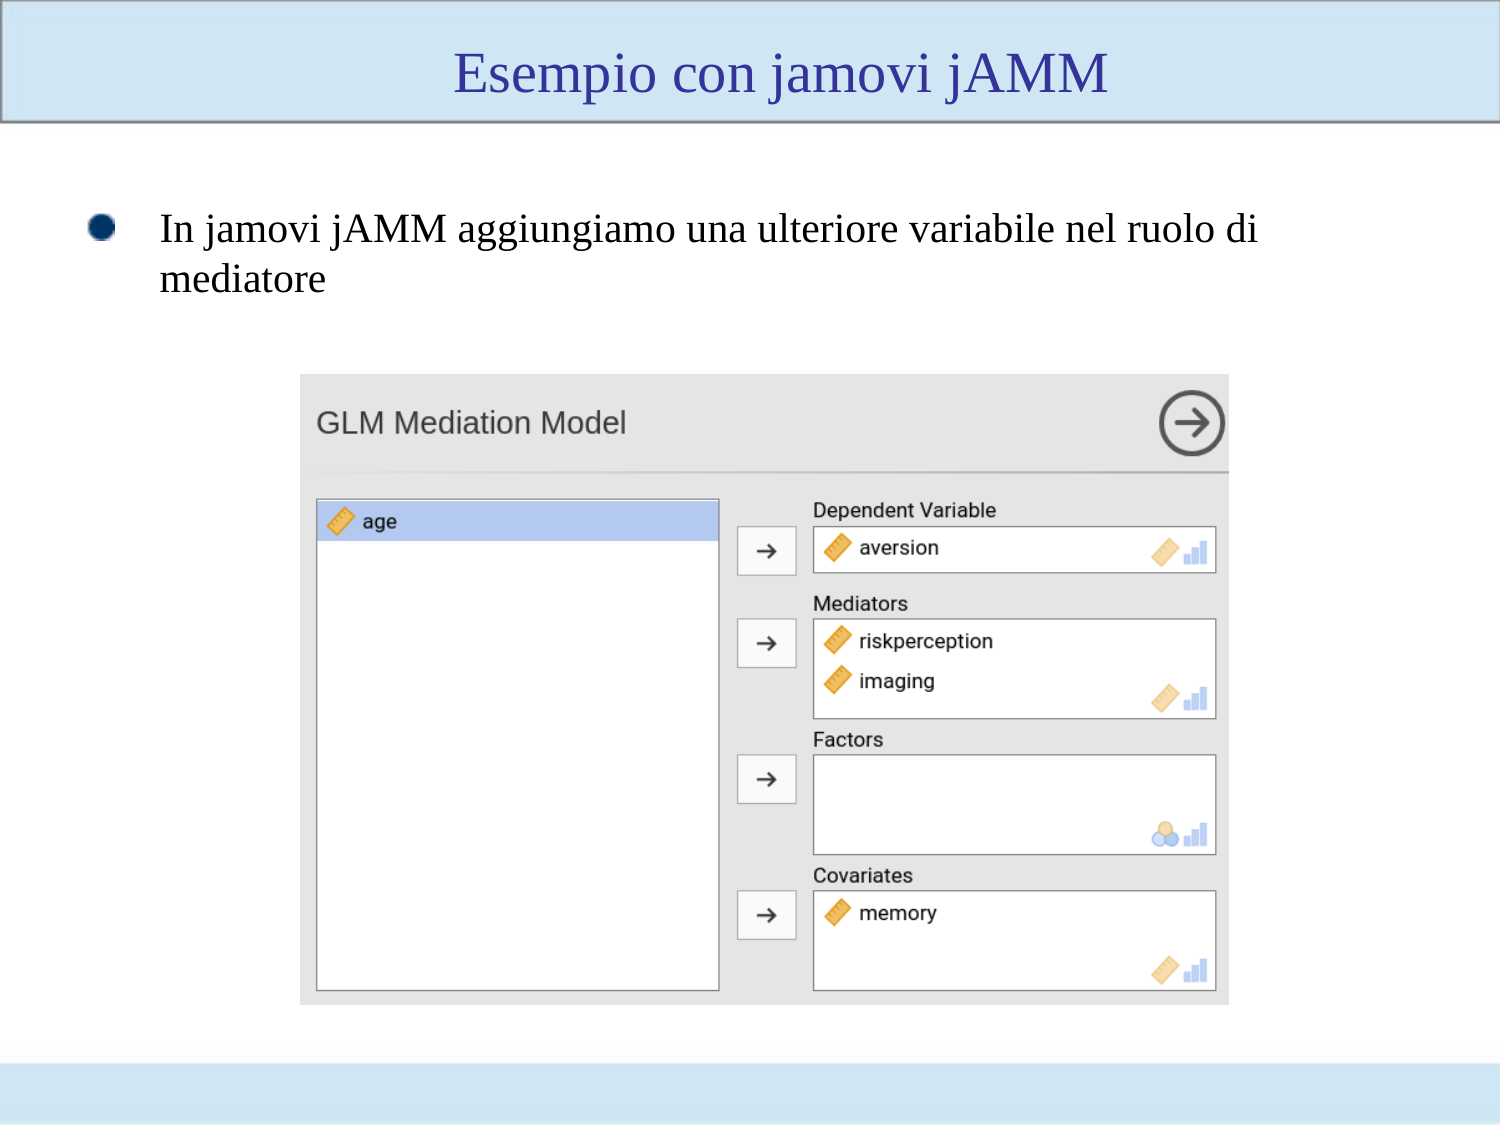

# Esempio con jamovi jAMM
In jamovi jAMM aggiungiamo una ulteriore variabile nel ruolo di mediatore